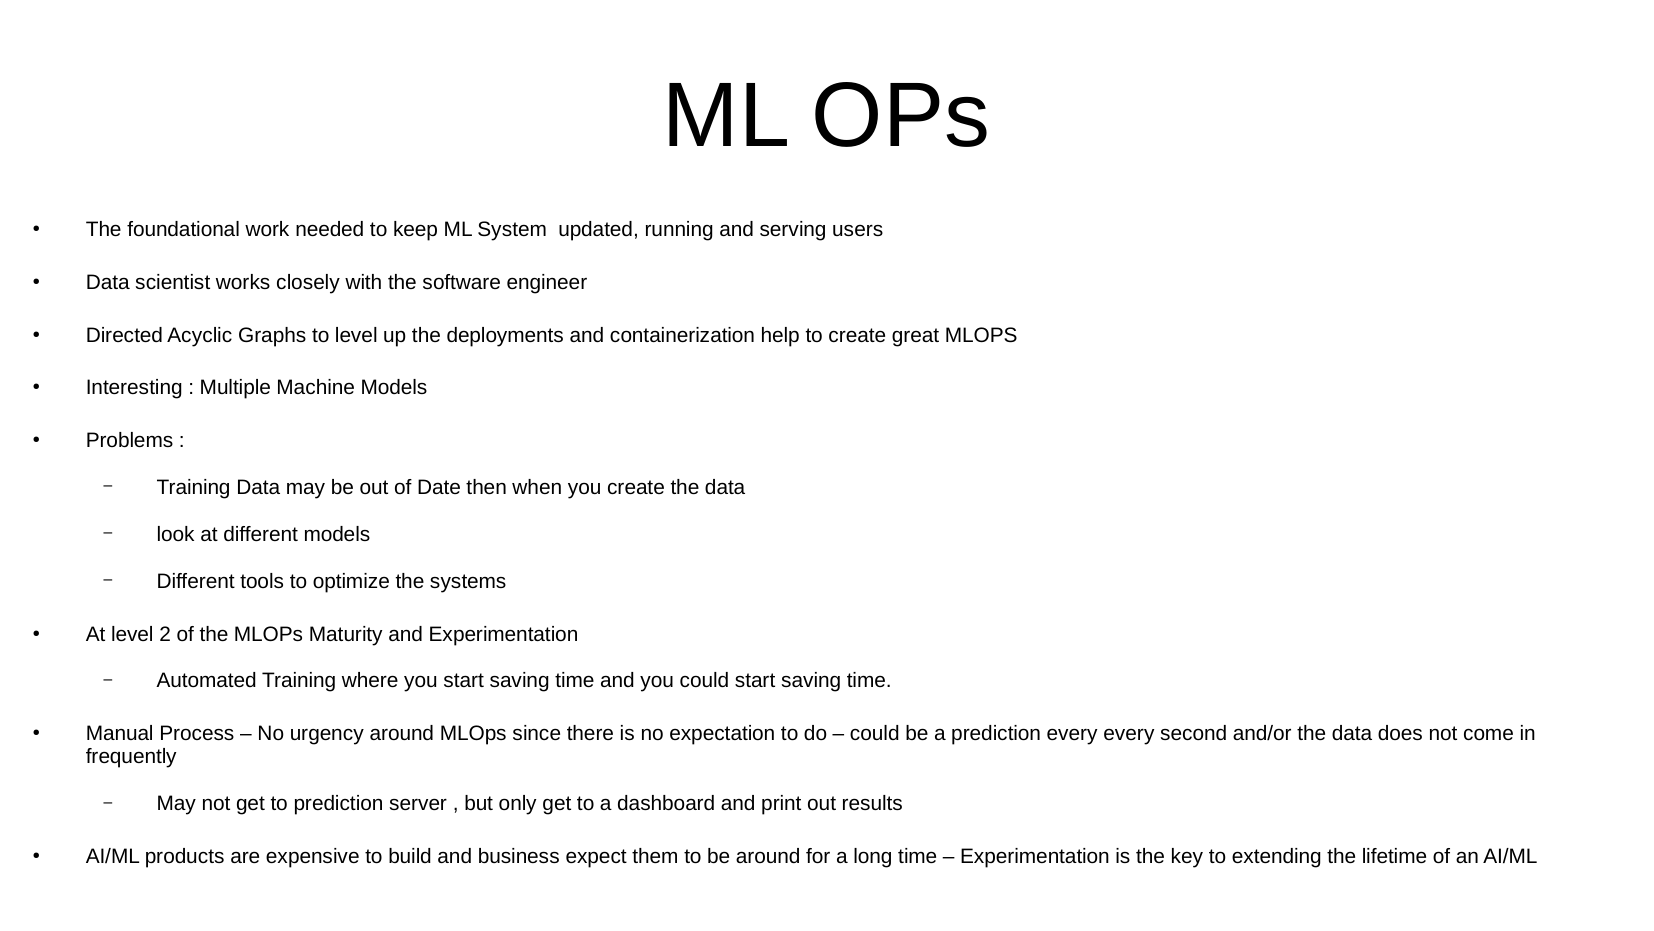

# ML OPs
The foundational work needed to keep ML System updated, running and serving users
Data scientist works closely with the software engineer
Directed Acyclic Graphs to level up the deployments and containerization help to create great MLOPS
Interesting : Multiple Machine Models
Problems :
Training Data may be out of Date then when you create the data
look at different models
Different tools to optimize the systems
At level 2 of the MLOPs Maturity and Experimentation
Automated Training where you start saving time and you could start saving time.
Manual Process – No urgency around MLOps since there is no expectation to do – could be a prediction every every second and/or the data does not come in frequently
May not get to prediction server , but only get to a dashboard and print out results
AI/ML products are expensive to build and business expect them to be around for a long time – Experimentation is the key to extending the lifetime of an AI/ML